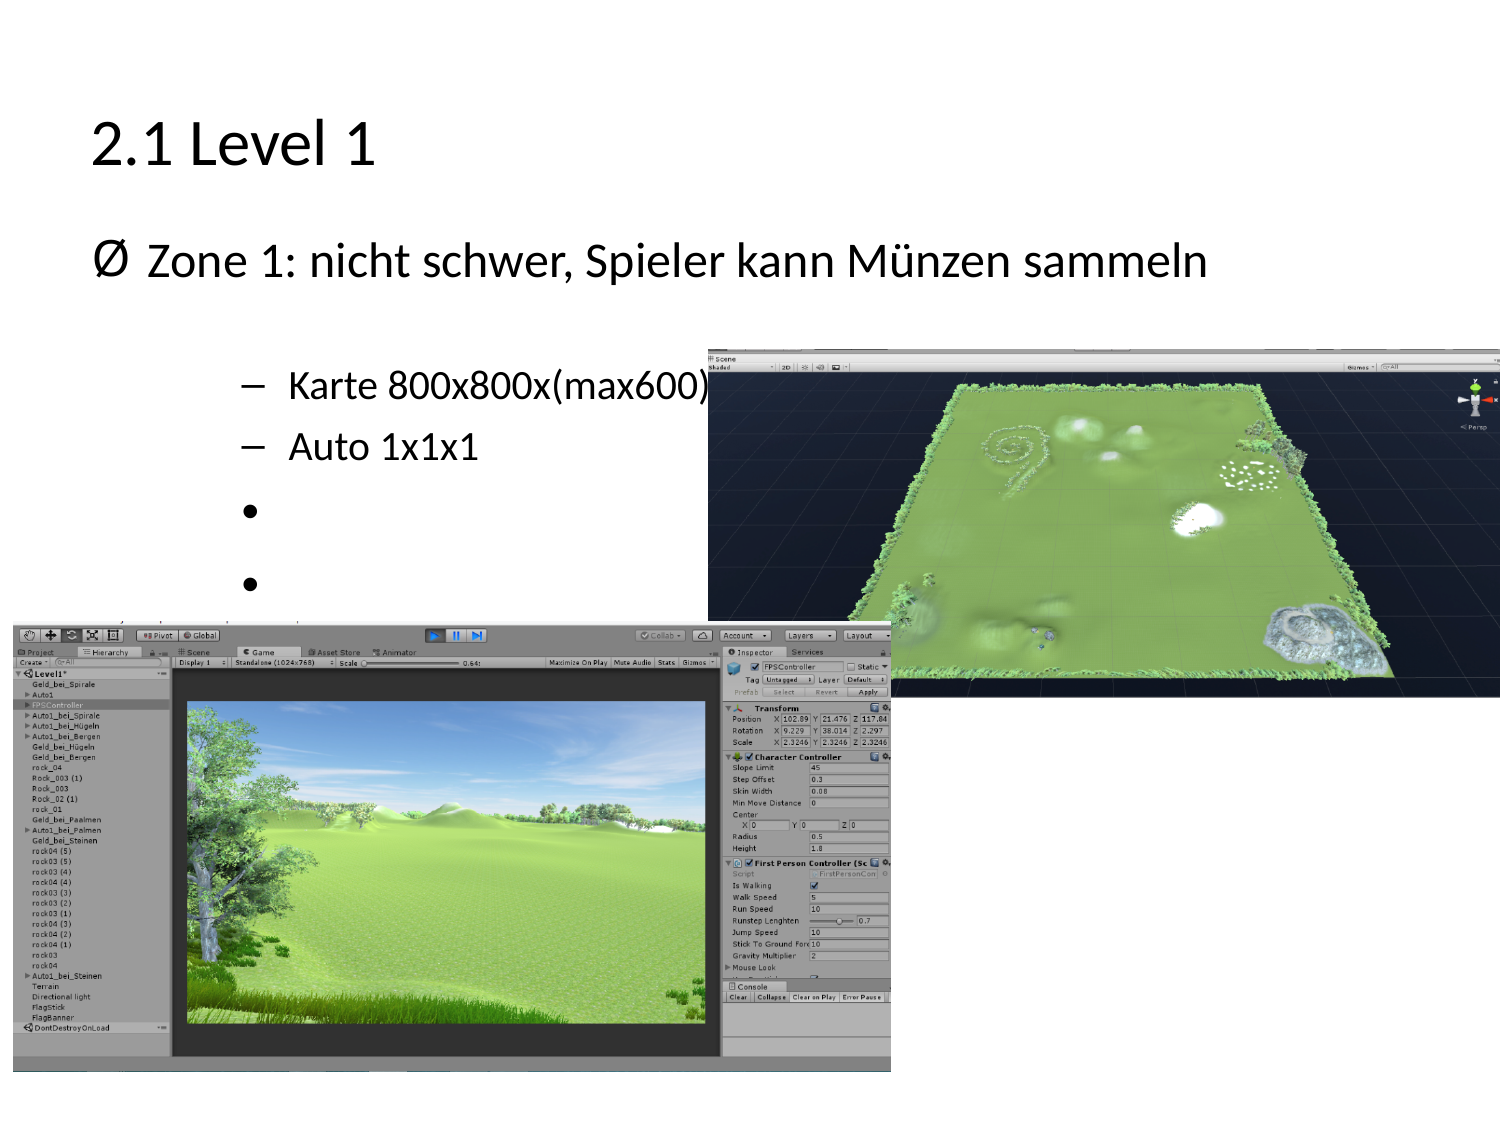

# 2.1 Level 1
Zone 1: nicht schwer, Spieler kann Münzen sammeln
Karte 800x800x(max600)
Auto 1x1x1